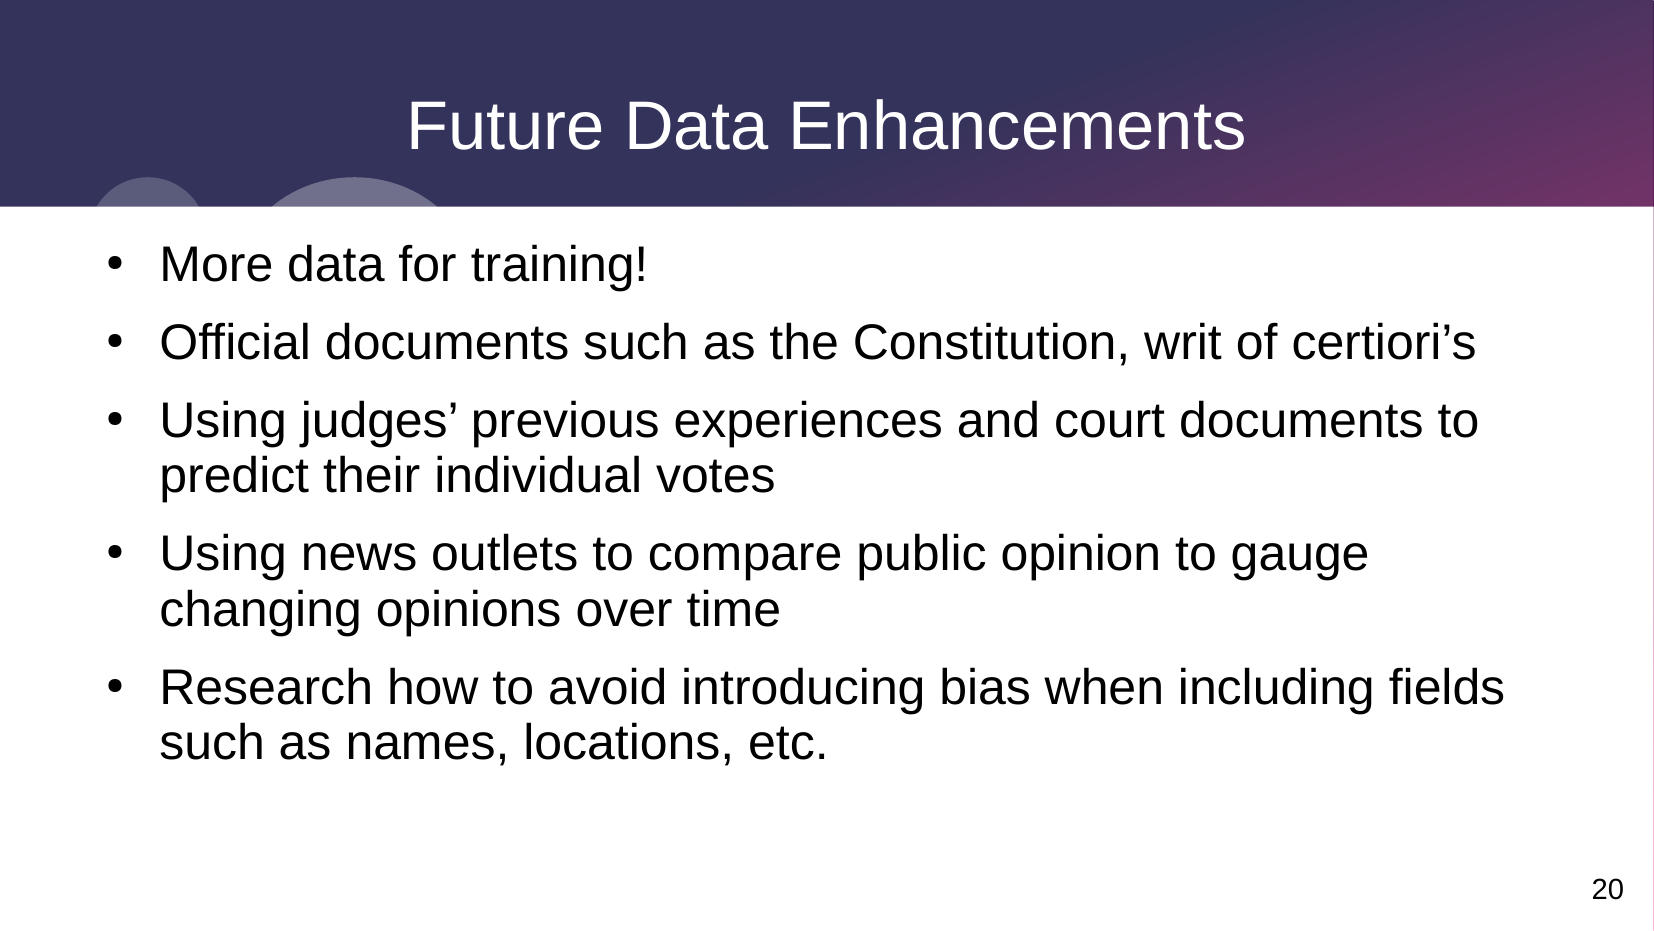

# Future Data Enhancements
More data for training!
Official documents such as the Constitution, writ of certiori’s
Using judges’ previous experiences and court documents to predict their individual votes
Using news outlets to compare public opinion to gauge changing opinions over time
Research how to avoid introducing bias when including fields such as names, locations, etc.